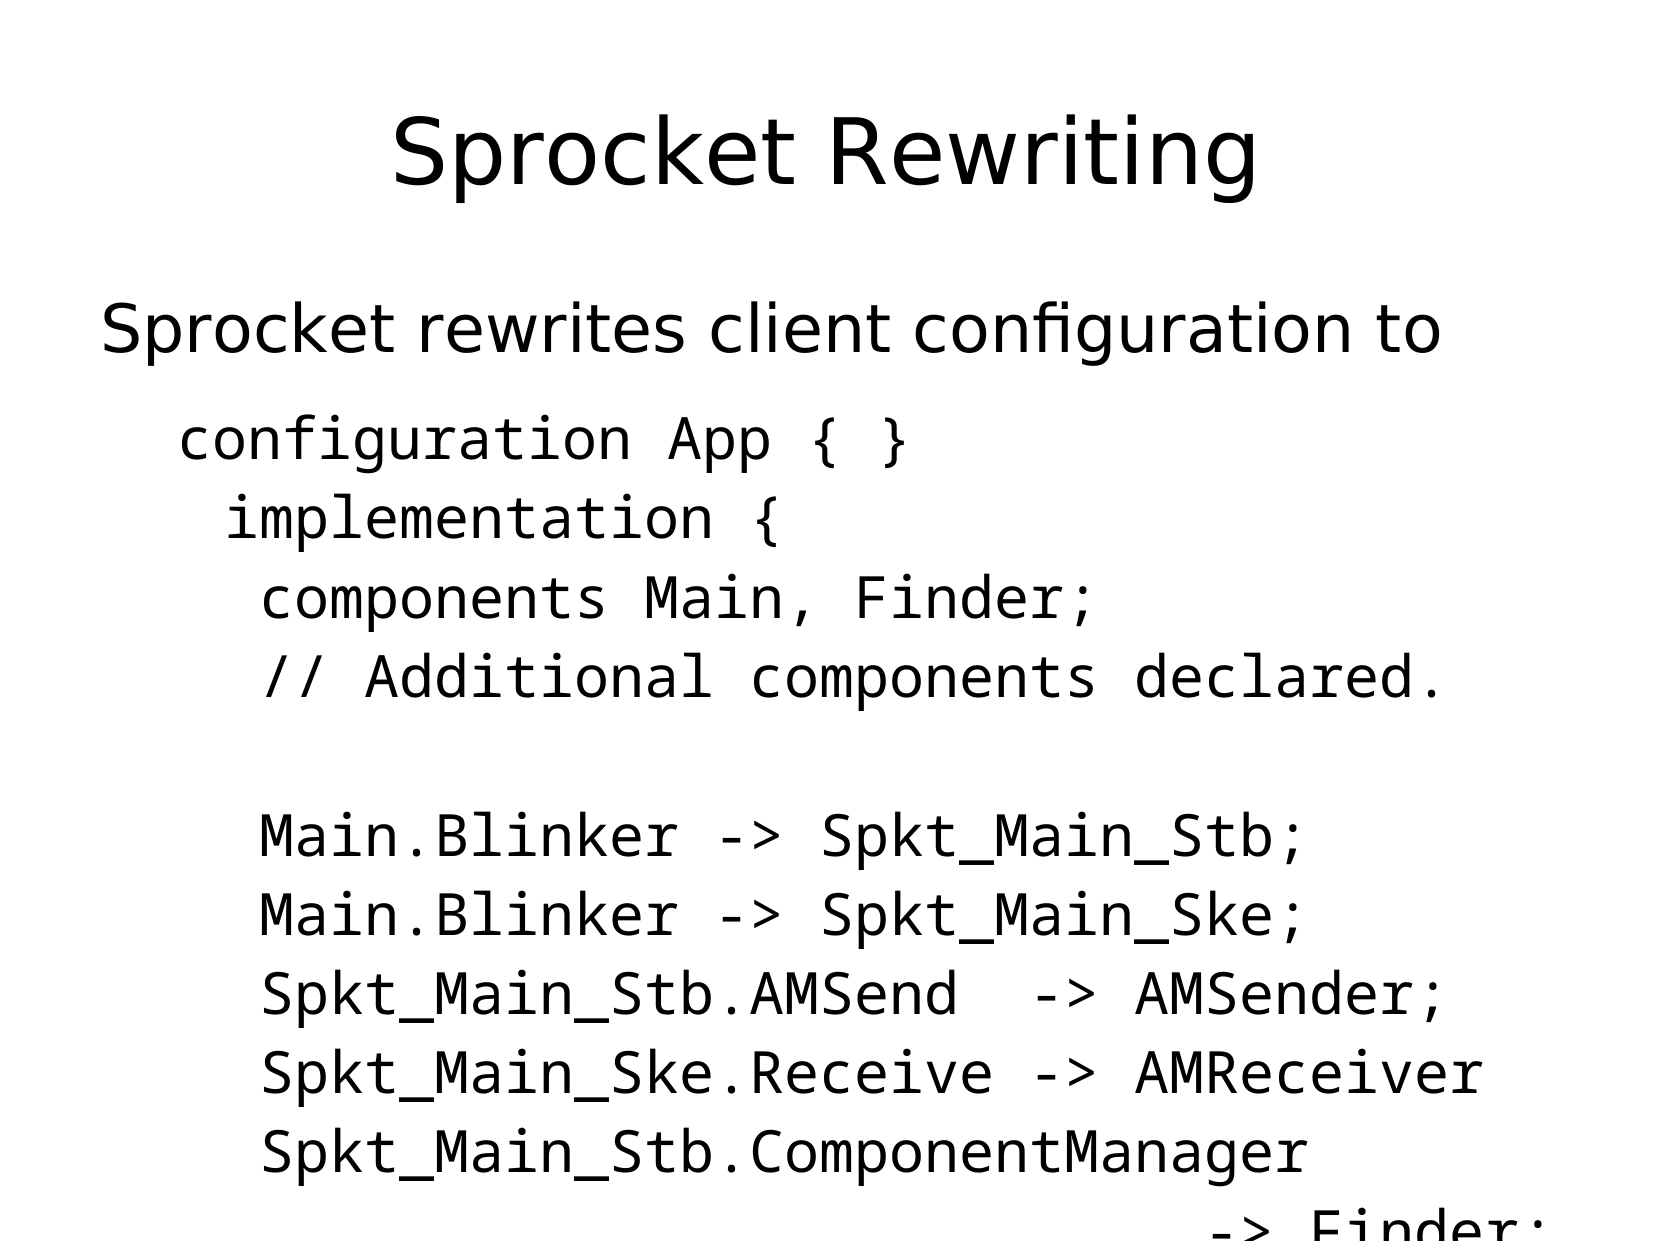

# Sprocket Rewriting
Sprocket rewrites client configuration to
configuration App { }
implementation {
 components Main, Finder;
 // Additional components declared.
 Main.Blinker -> Spkt_Main_Stb;
 Main.Blinker -> Spkt_Main_Ske;
 Spkt_Main_Stb.AMSend -> AMSender;
 Spkt_Main_Ske.Receive -> AMReceiver
 Spkt_Main_Stb.ComponentManager
 -> Finder;
}